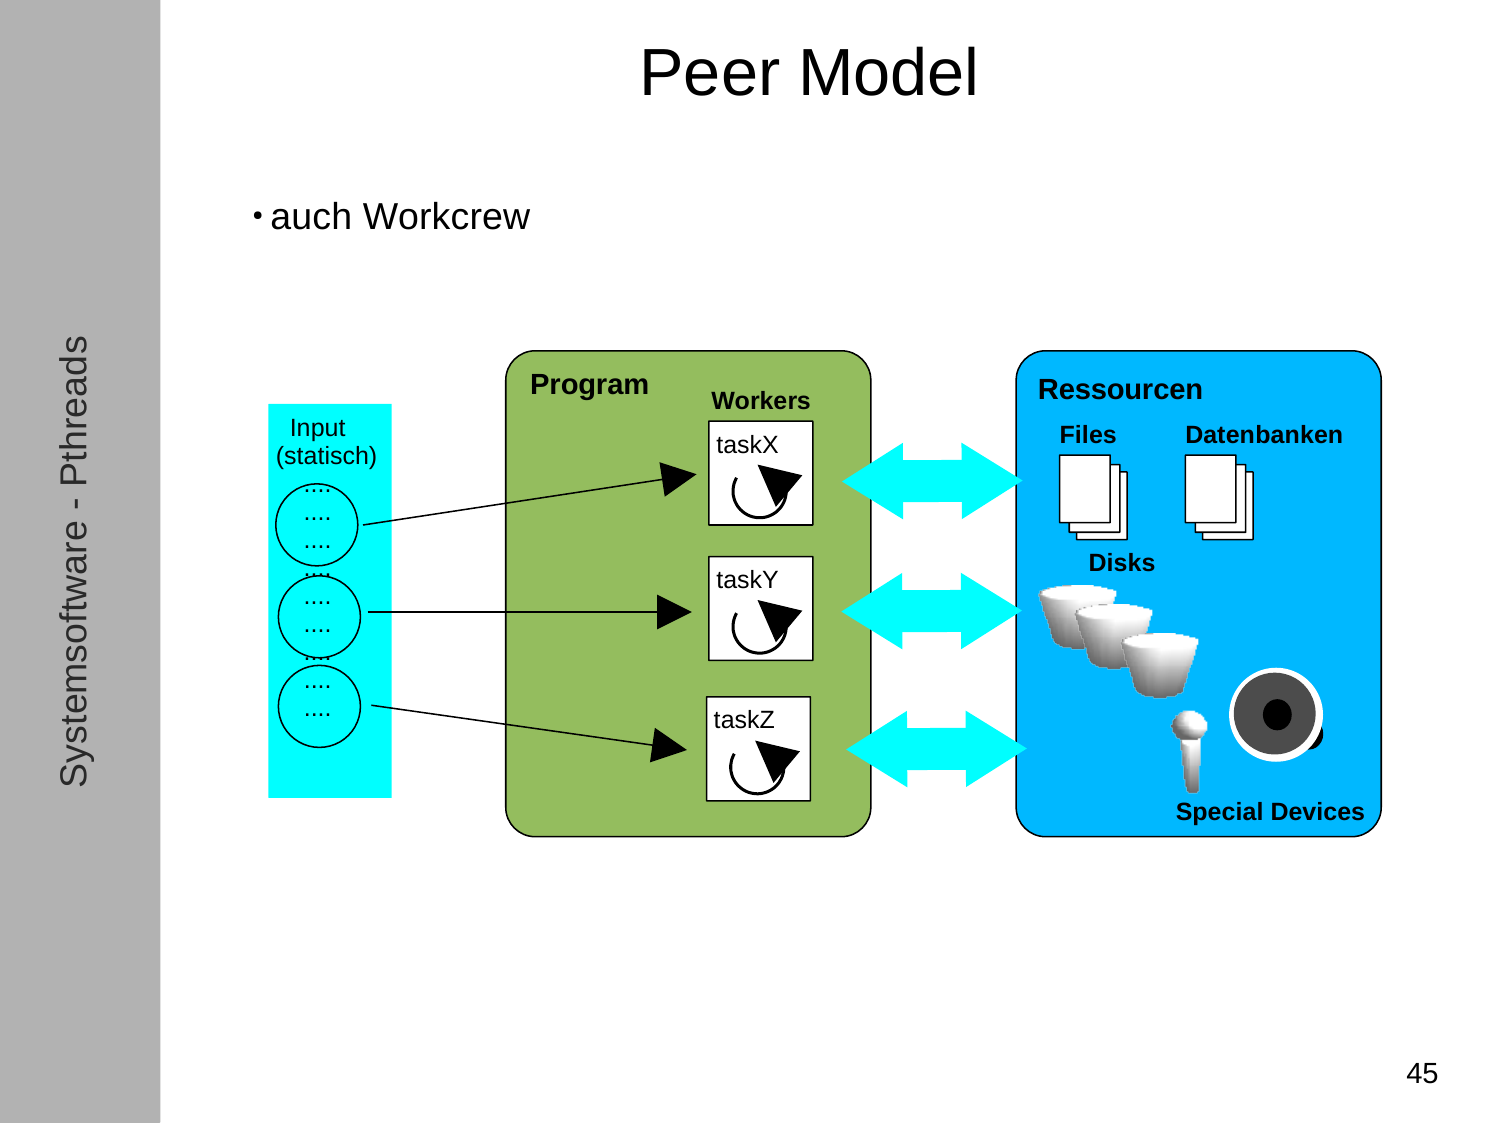

Peer Model
auch Workcrew
Ressourcen
Program
Workers
taskX
 Input
(statisch)
 ....
 ....
 ....
 ....
 ....
 ....
 ....
 ....
 ....
Files
Datenbanken
Systemsoftware - Pthreads
Disks
taskY
Special Devices
taskZ